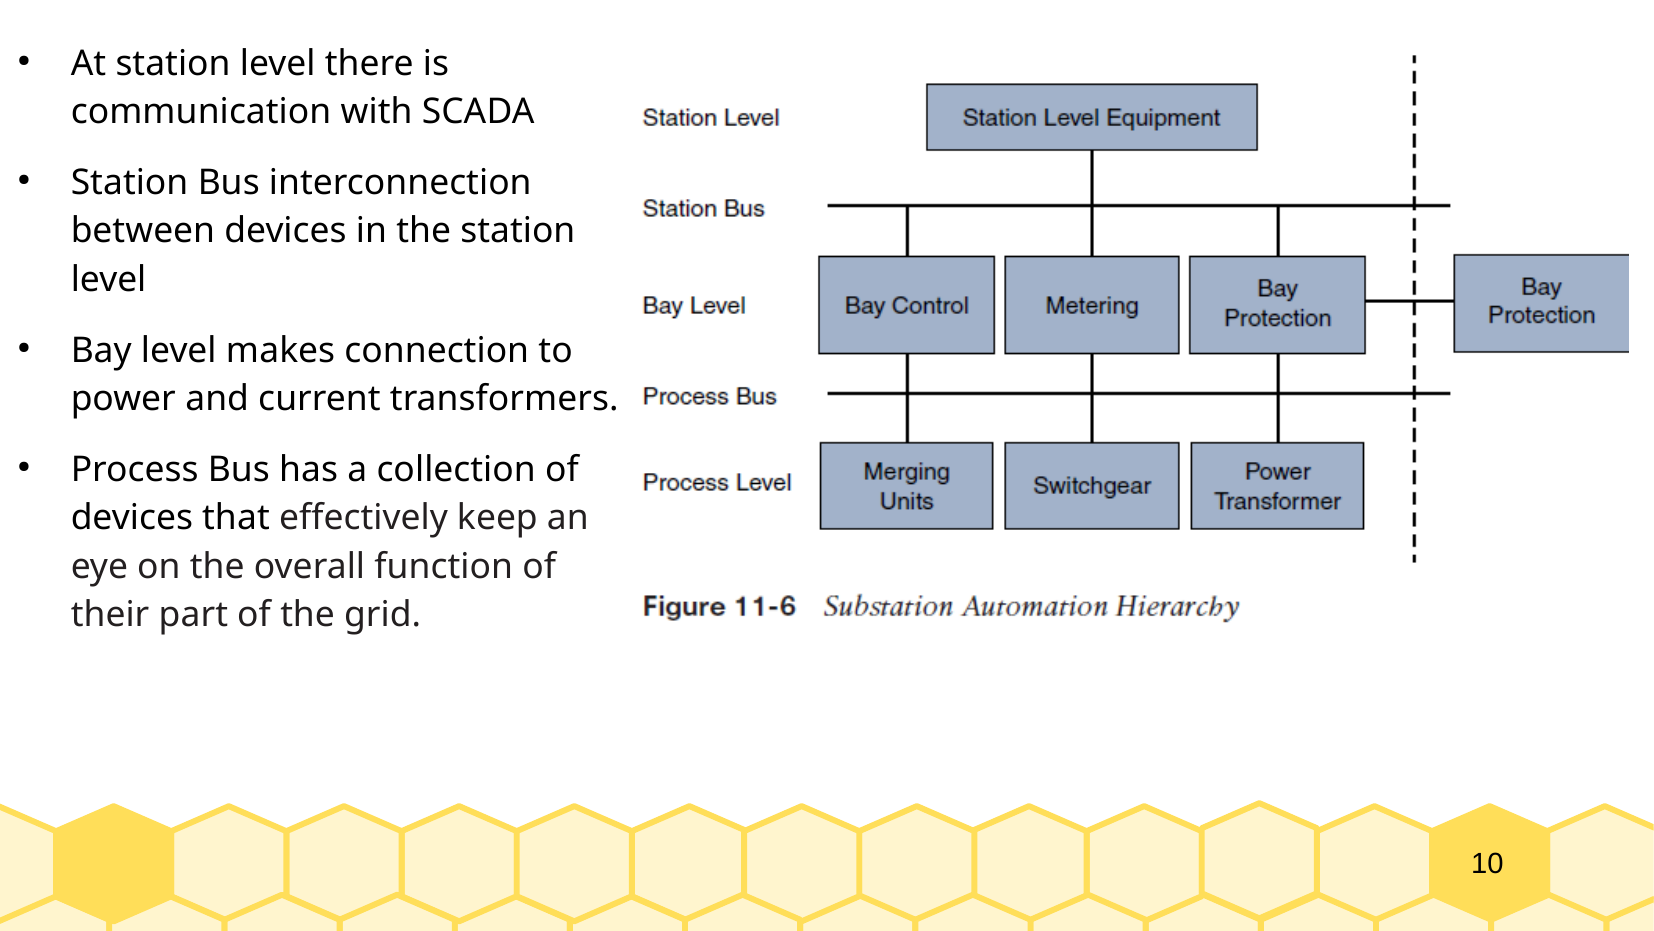

# At station level there is communication with SCADA
Station Bus interconnection between devices in the station level
Bay level makes connection to power and current transformers.
Process Bus has a collection of devices that effectively keep an eye on the overall function of their part of the grid.